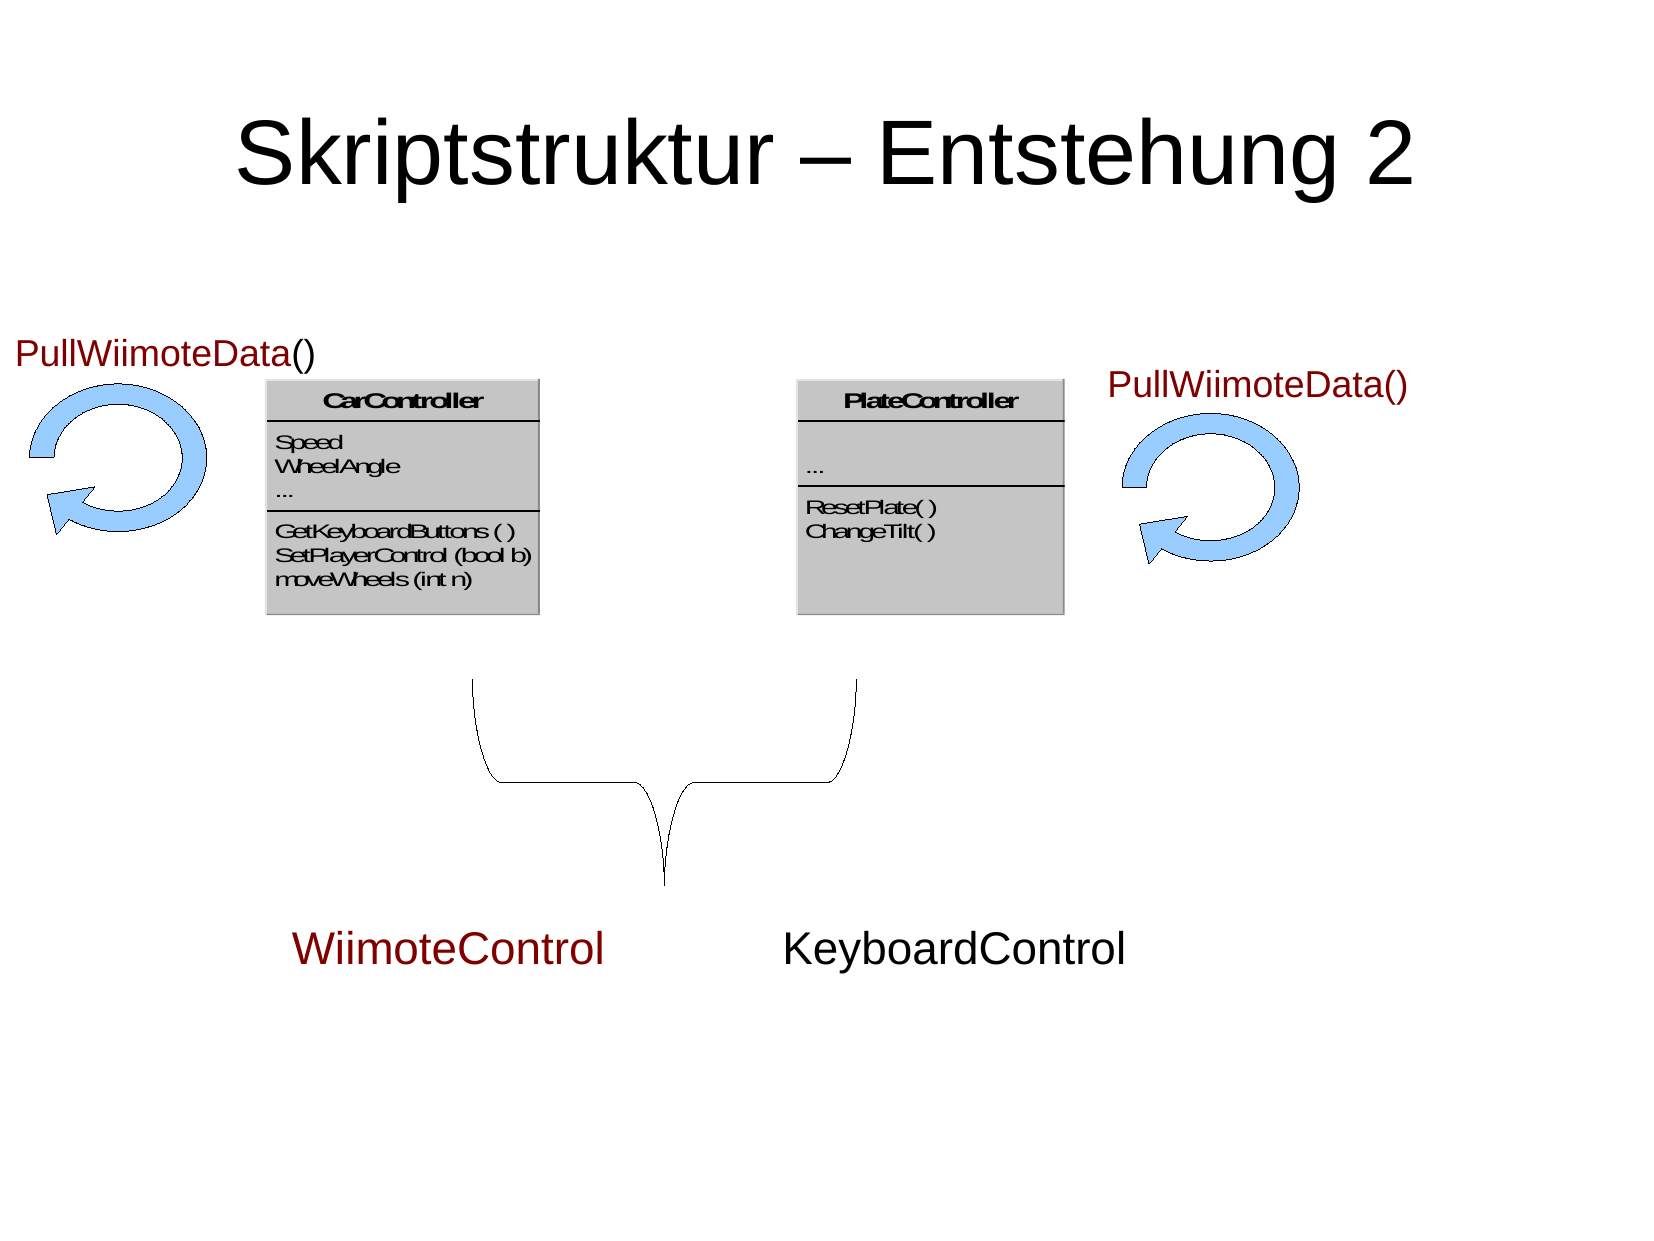

# Skriptstruktur – Entstehung 2
PullWiimoteData()
PullWiimoteData()
WiimoteControl
KeyboardControl